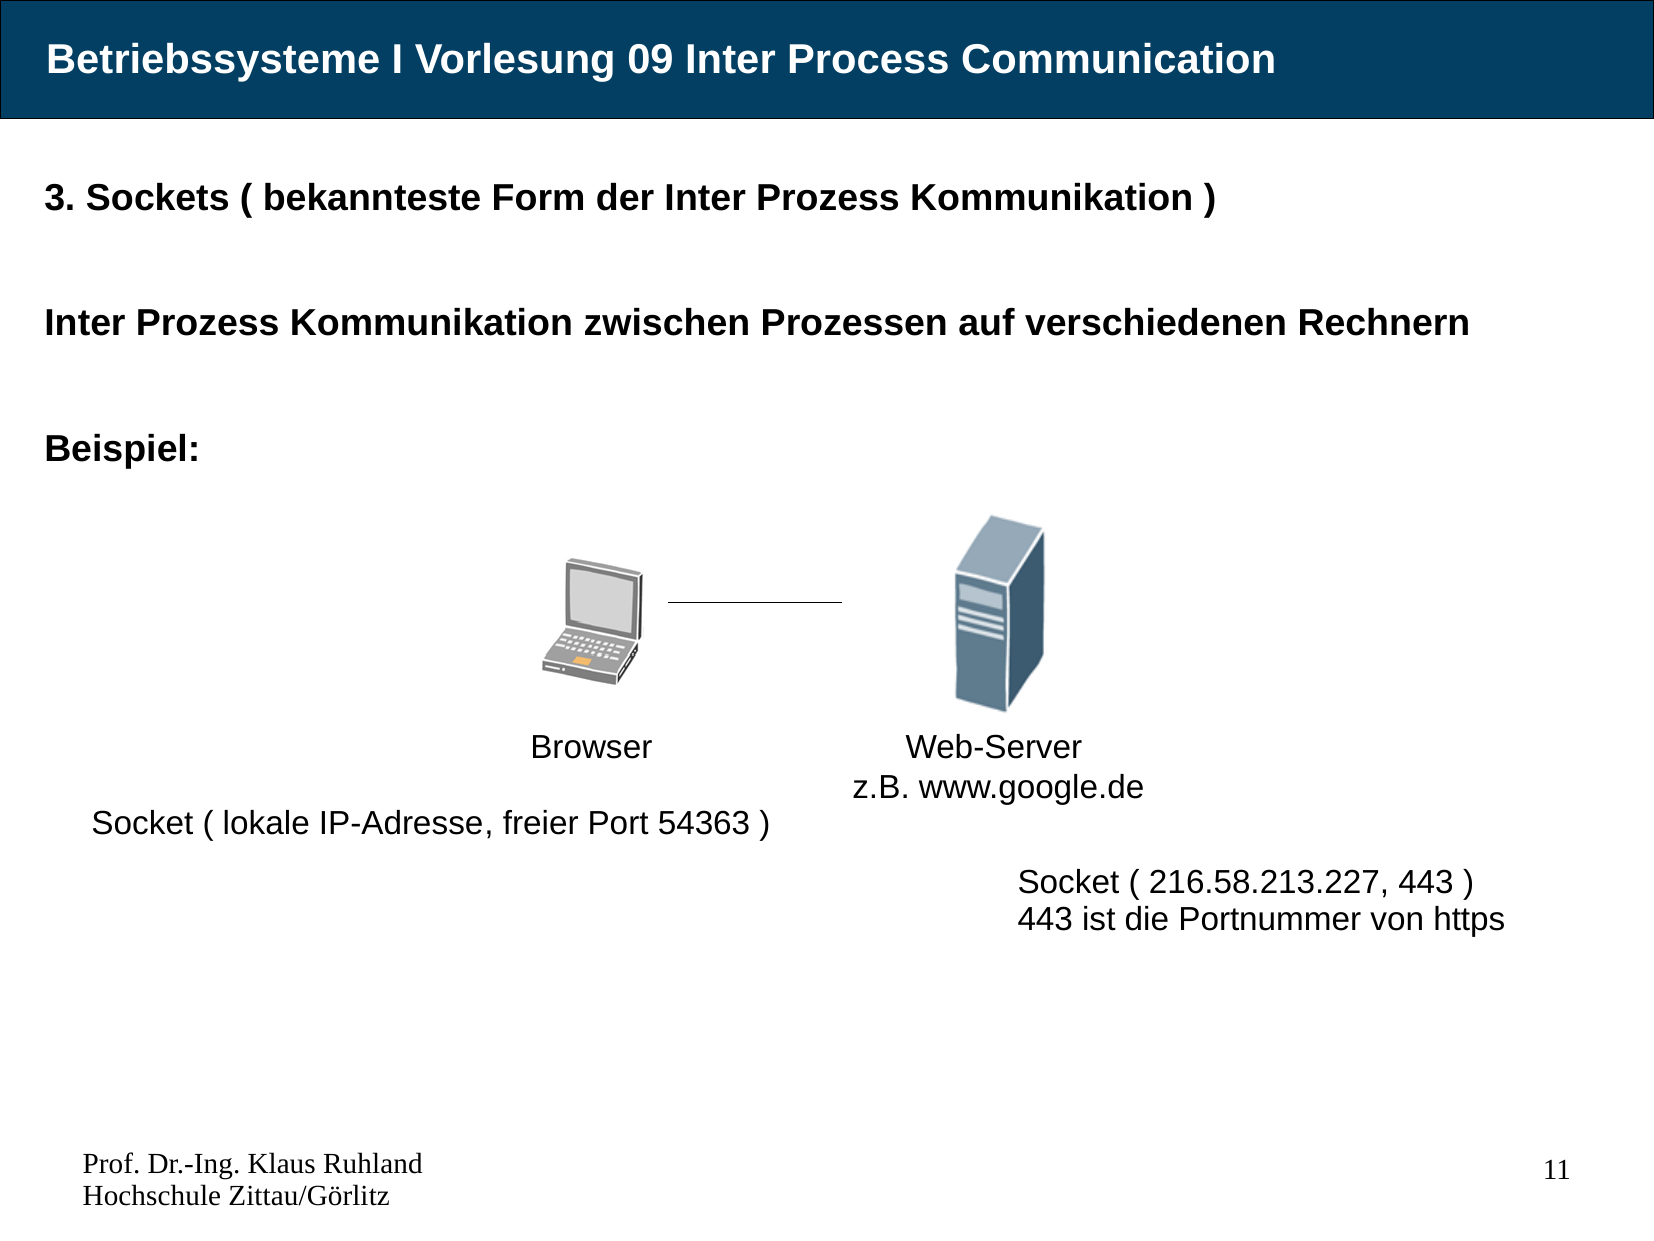

3. Sockets ( bekannteste Form der Inter Prozess Kommunikation )
Inter Prozess Kommunikation zwischen Prozessen auf verschiedenen Rechnern
Beispiel:
Browser
Web-Server
z.B. www.google.de
Socket ( lokale IP-Adresse, freier Port 54363 )
Socket ( 216.58.213.227, 443 )
443 ist die Portnummer von https
11